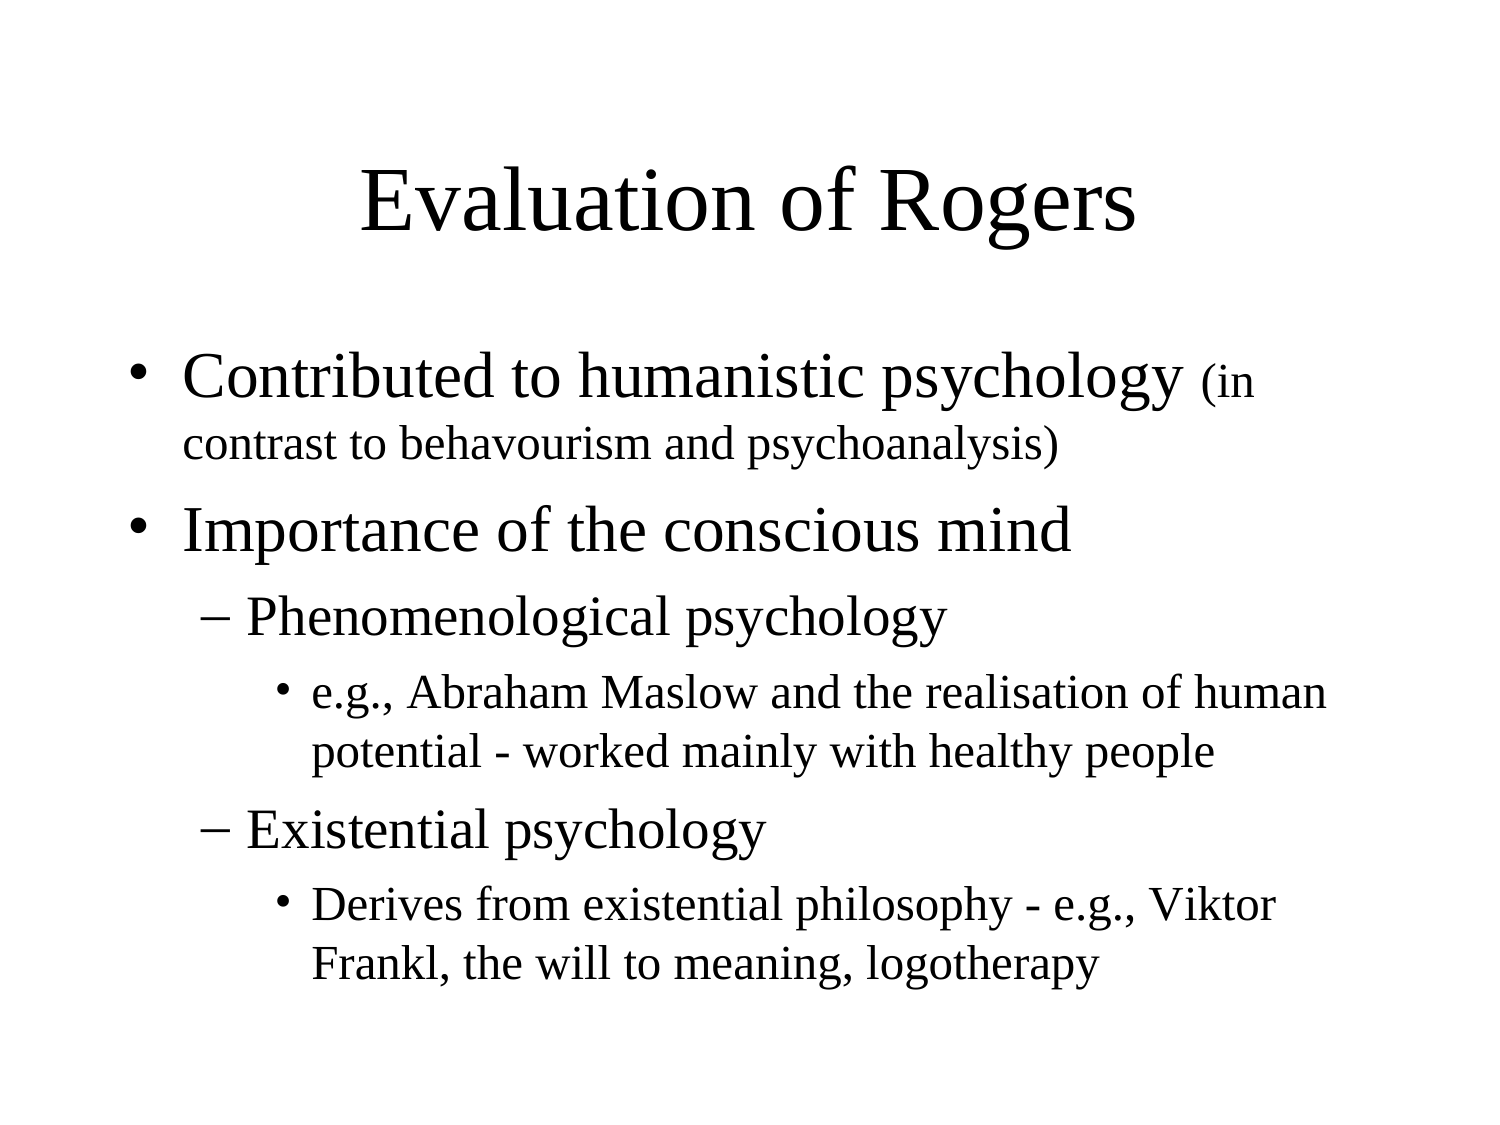

# Evaluation of Rogers
Contributed to humanistic psychology (in contrast to behavourism and psychoanalysis)
Importance of the conscious mind
Phenomenological psychology
e.g., Abraham Maslow and the realisation of human potential - worked mainly with healthy people
Existential psychology
Derives from existential philosophy - e.g., Viktor Frankl, the will to meaning, logotherapy